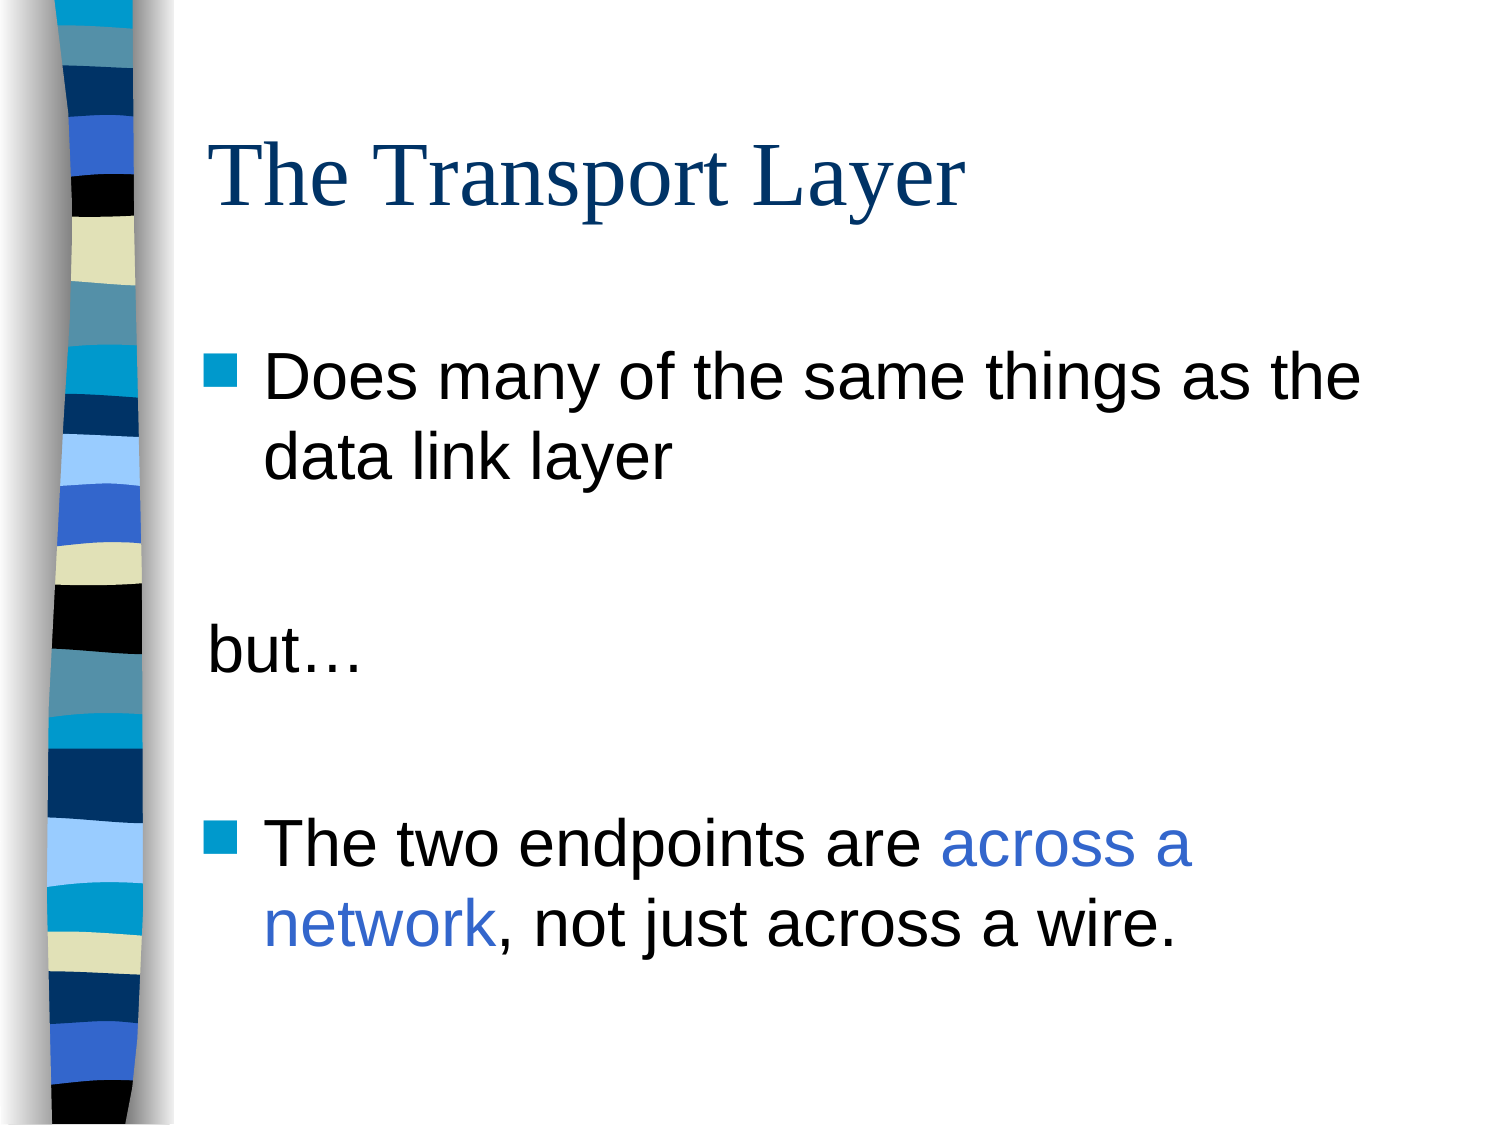

# The Transport Layer
Does many of the same things as the data link layer
but…
The two endpoints are across a network, not just across a wire.